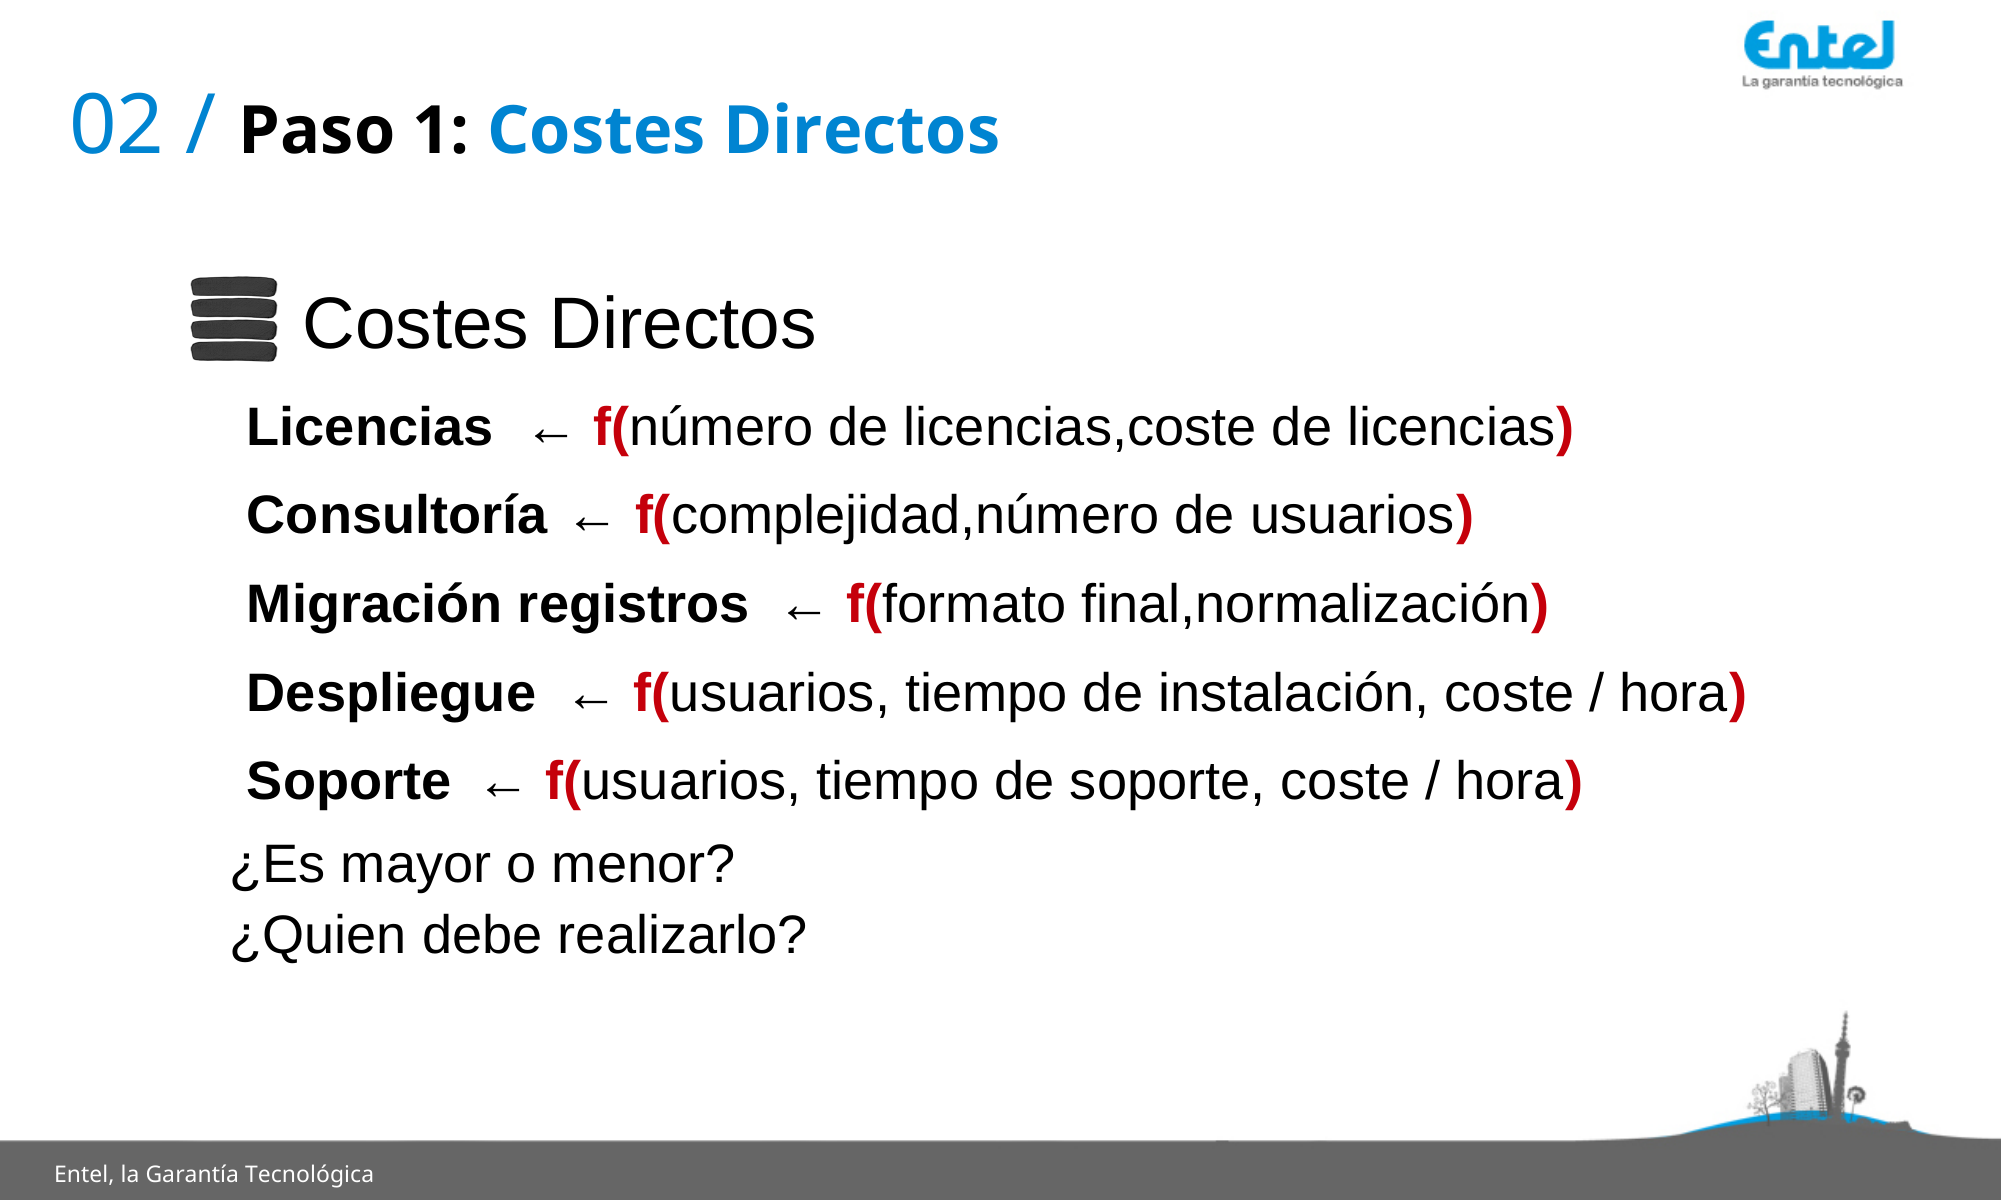

02 / Paso 1: Costes Directos
Costes Directos
Licencias
← f(número de licencias,coste de licencias)
Consultoría
← f(complejidad,número de usuarios)
Migración registros
← f(formato final,normalización)
Despliegue
← f(usuarios, tiempo de instalación, coste / hora)
Soporte
← f(usuarios, tiempo de soporte, coste / hora)
¿Es mayor o menor?
¿Quien debe realizarlo?
Entel, la Garantía Tecnológica